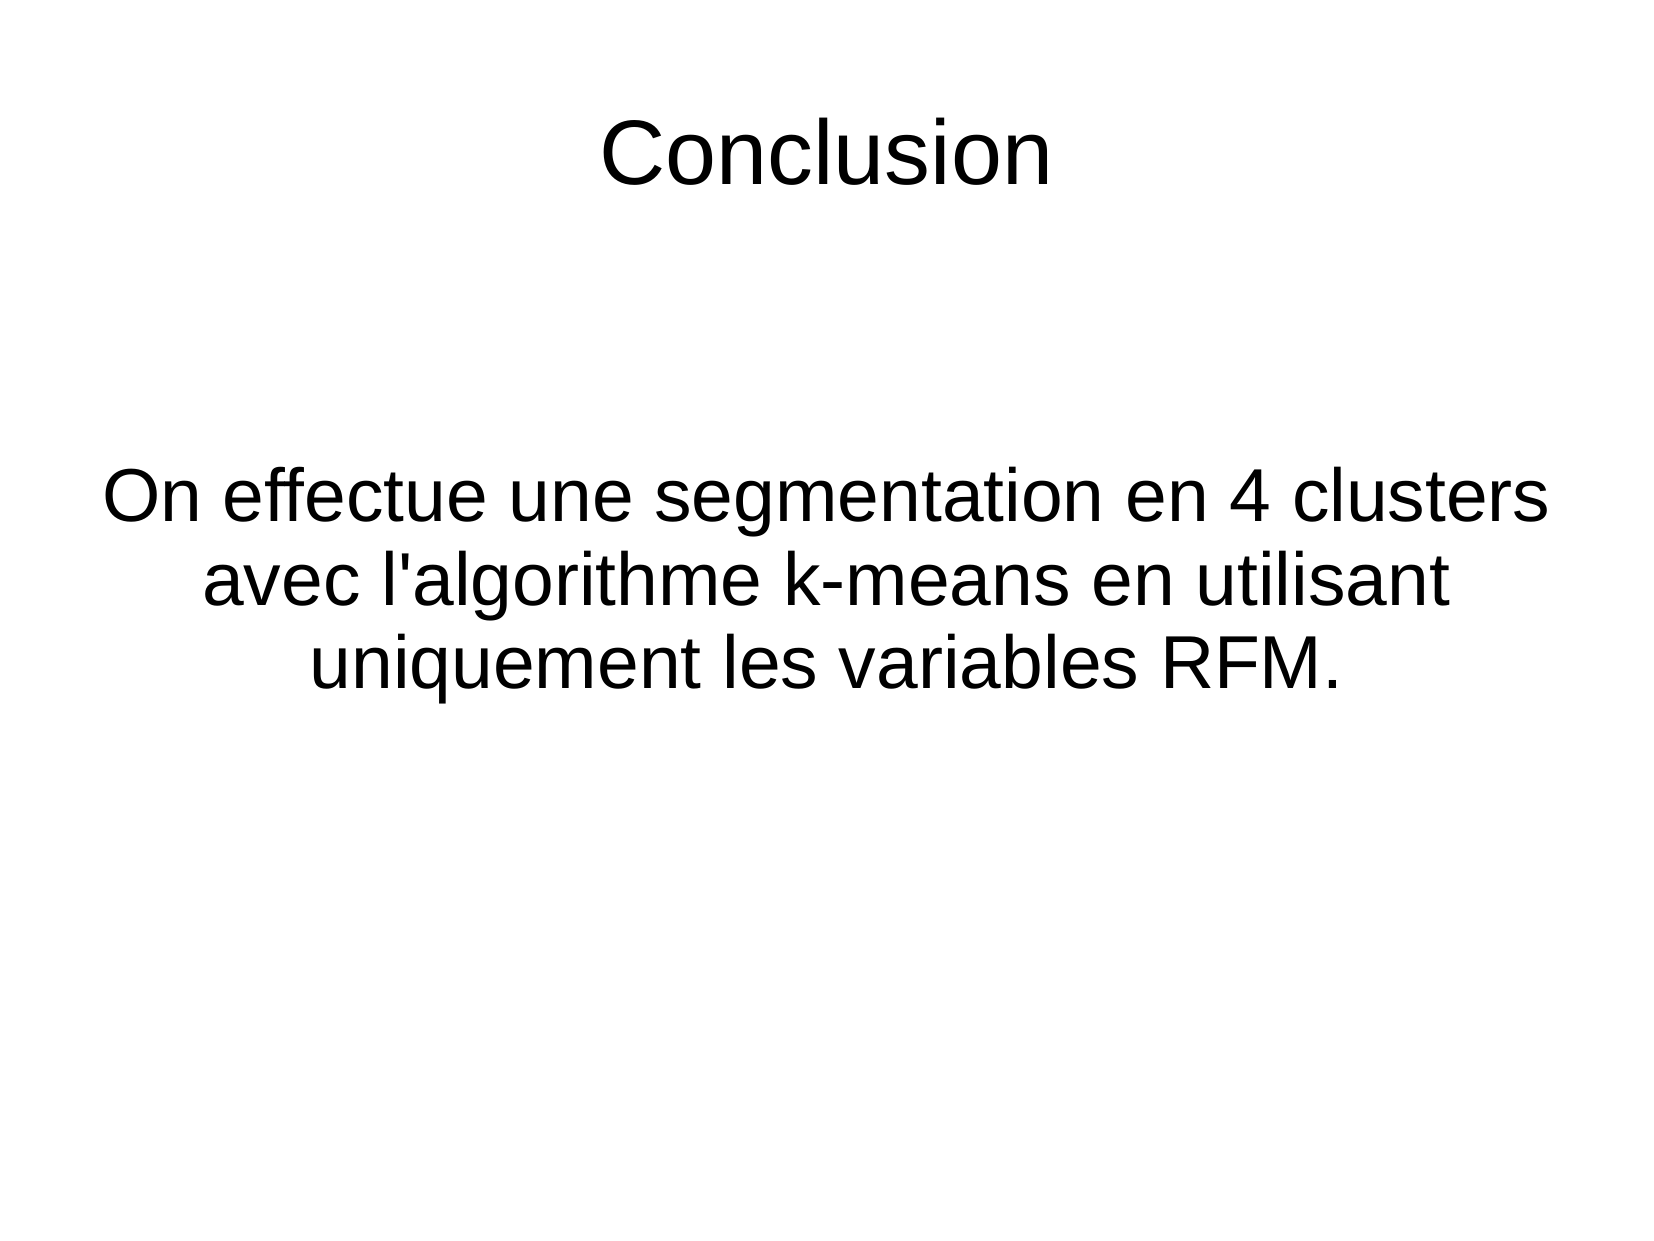

# Conclusion
On effectue une segmentation en 4 clusters avec l'algorithme k-means en utilisant uniquement les variables RFM.